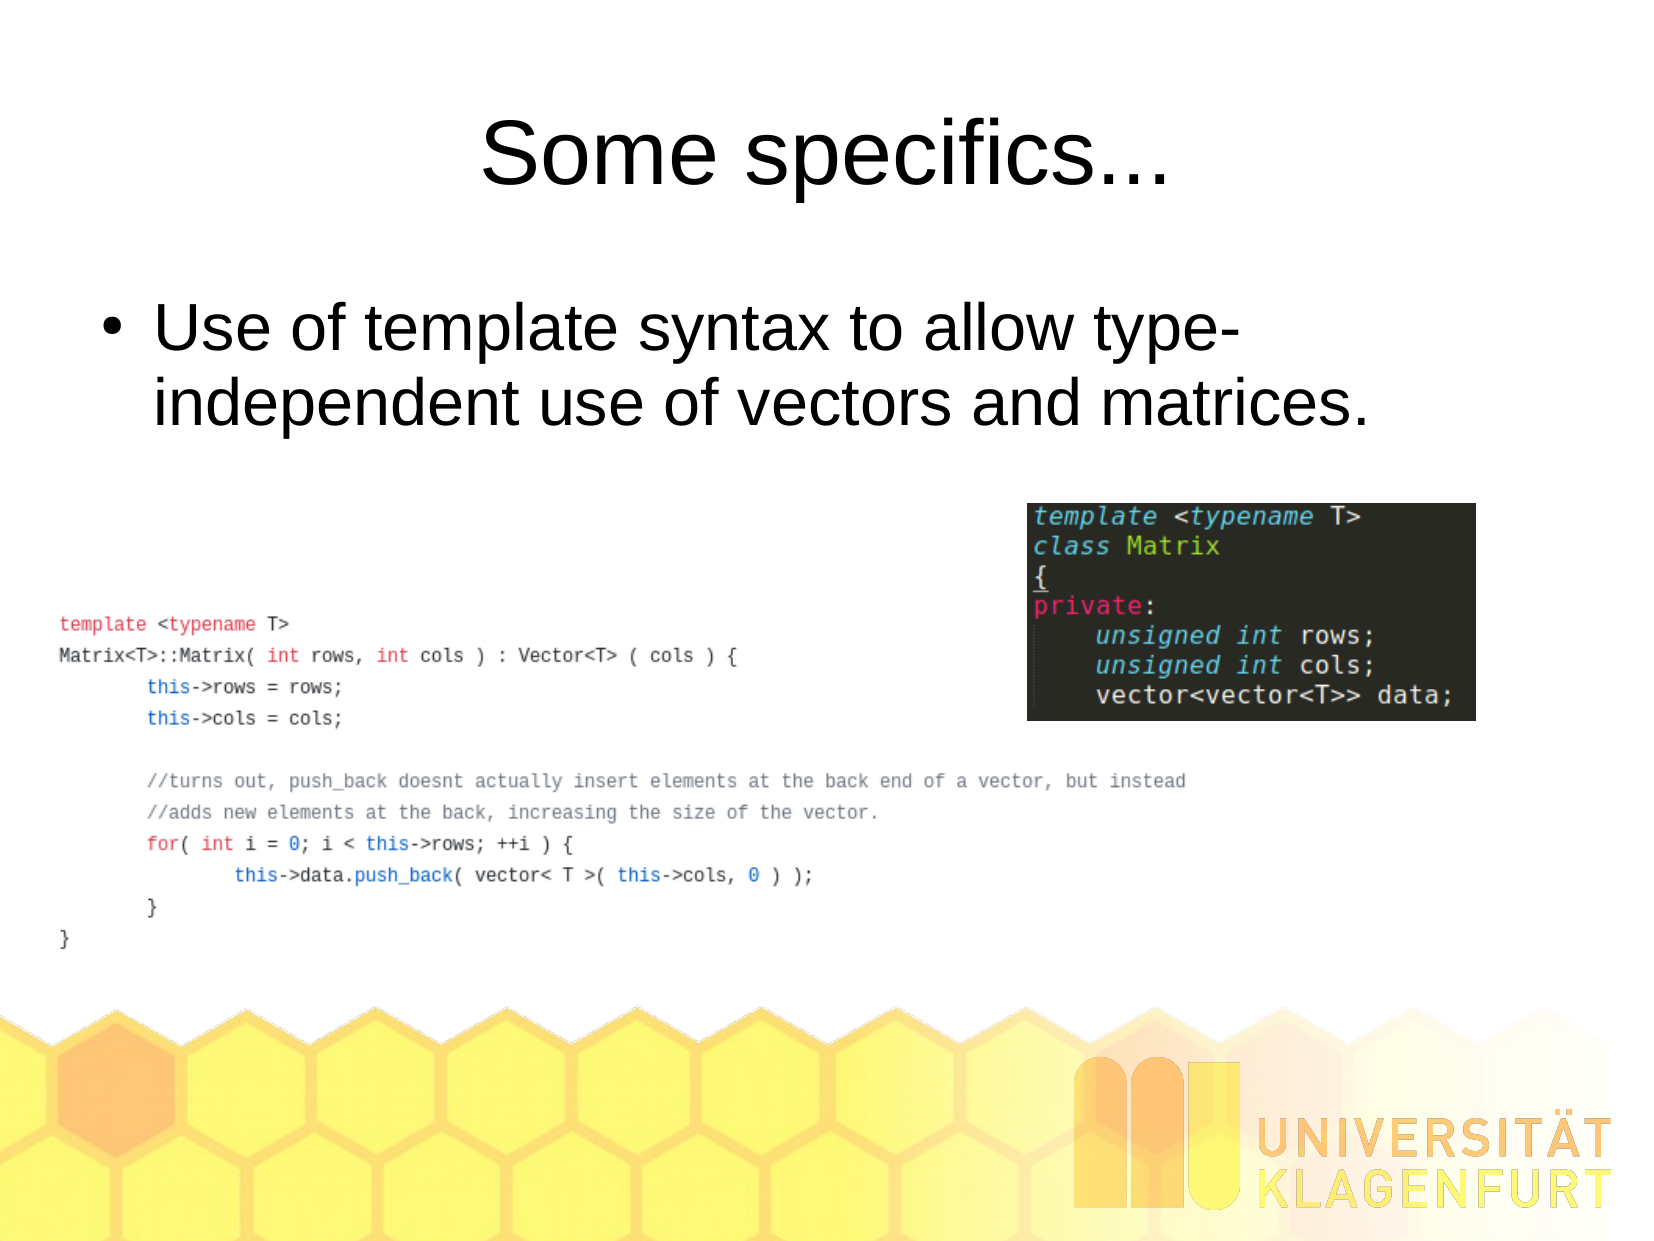

# Some specifics...
Use of template syntax to allow type-independent use of vectors and matrices.